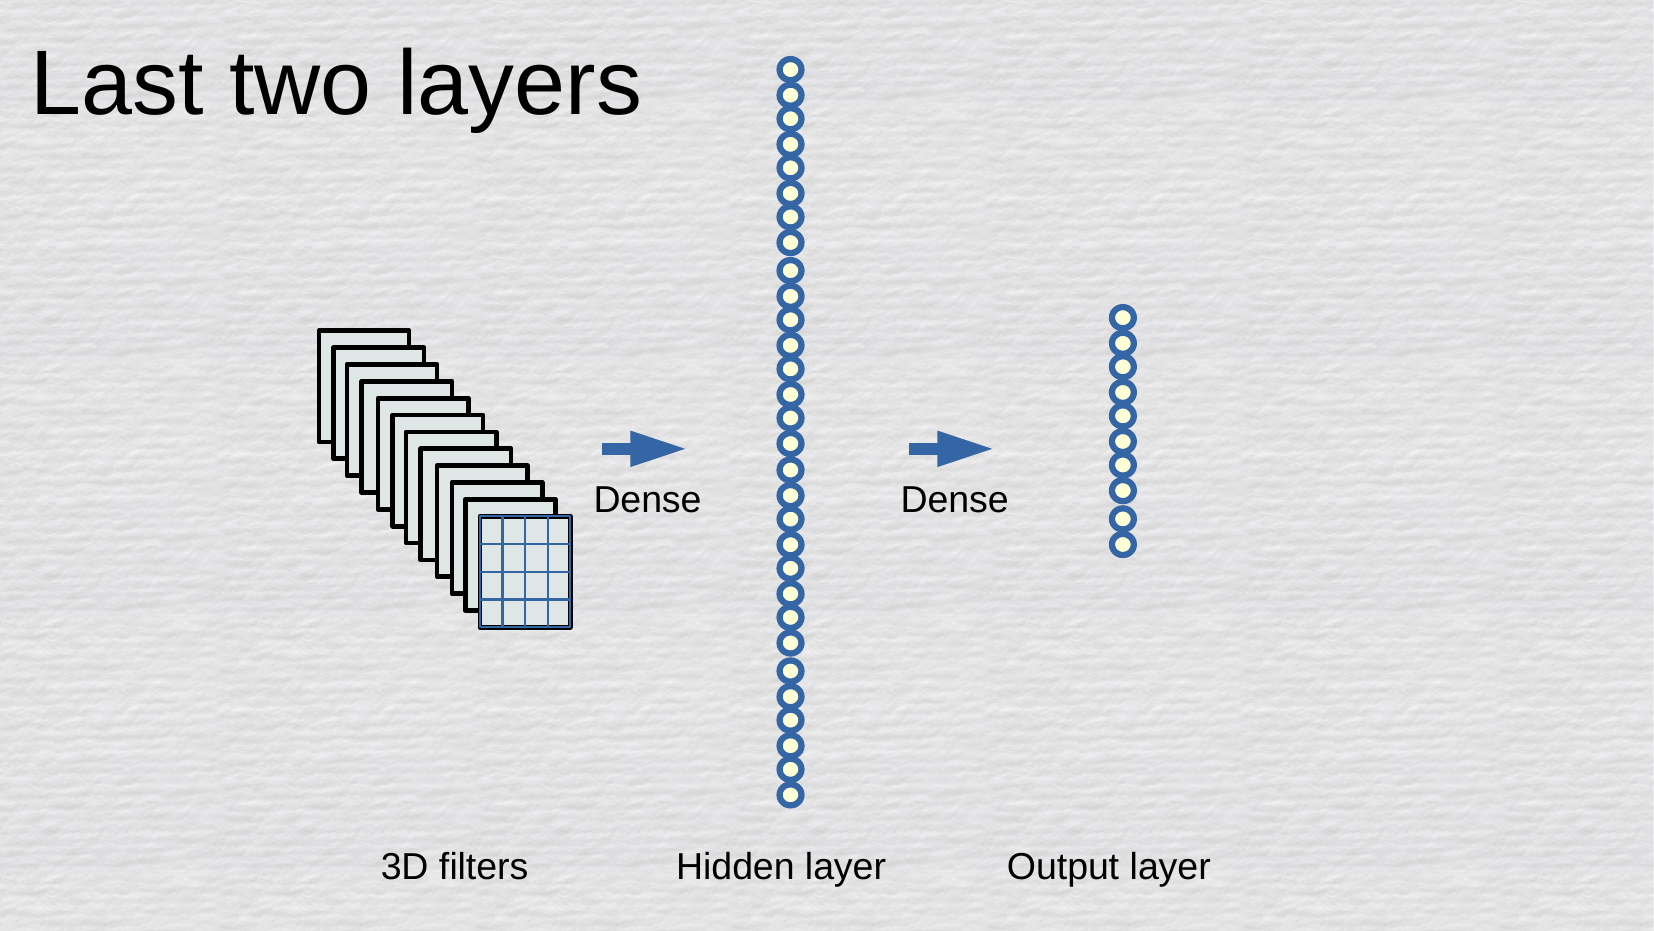

# Last two layers
Dense
Dense
3D filters
Hidden layer
Output layer
Image